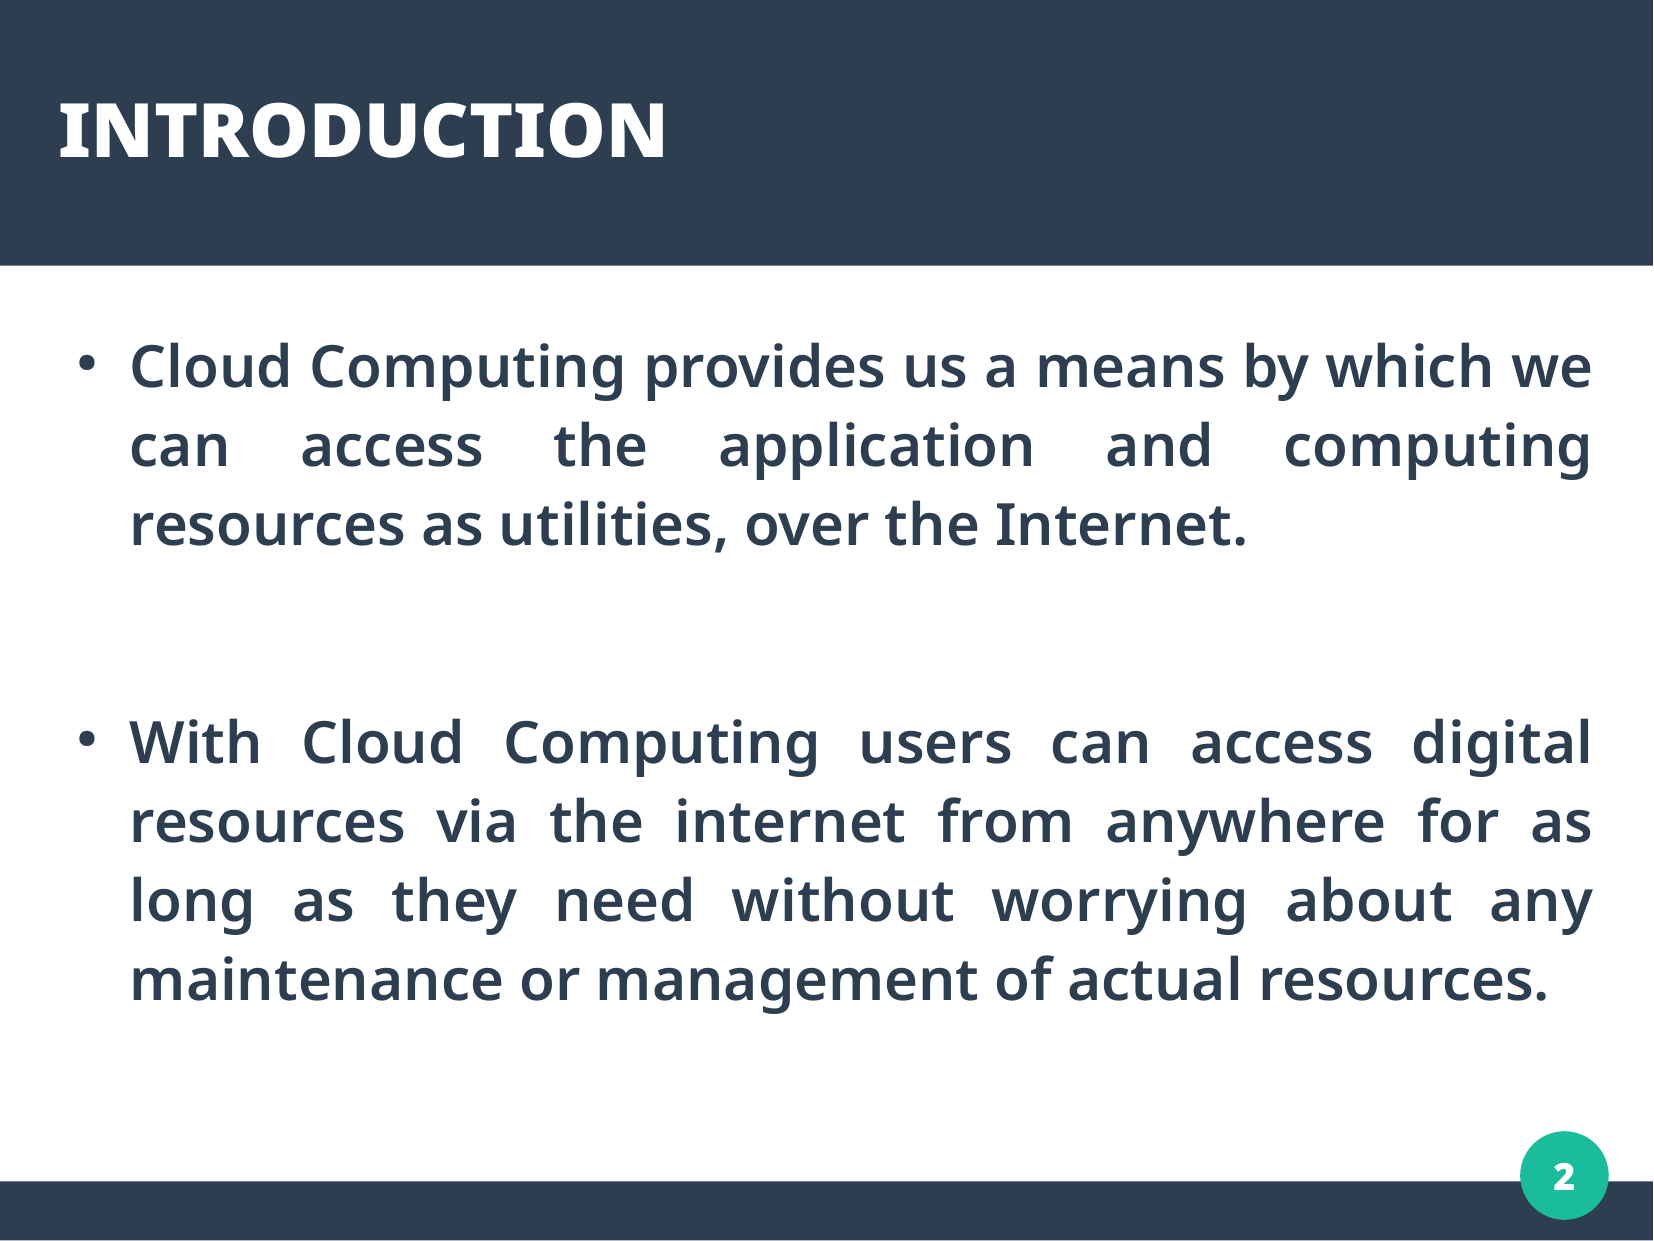

# INTRODUCTION
Cloud Computing provides us a means by which we can access the application and computing resources as utilities, over the Internet.
With Cloud Computing users can access digital resources via the internet from anywhere for as long as they need without worrying about any maintenance or management of actual resources.
2